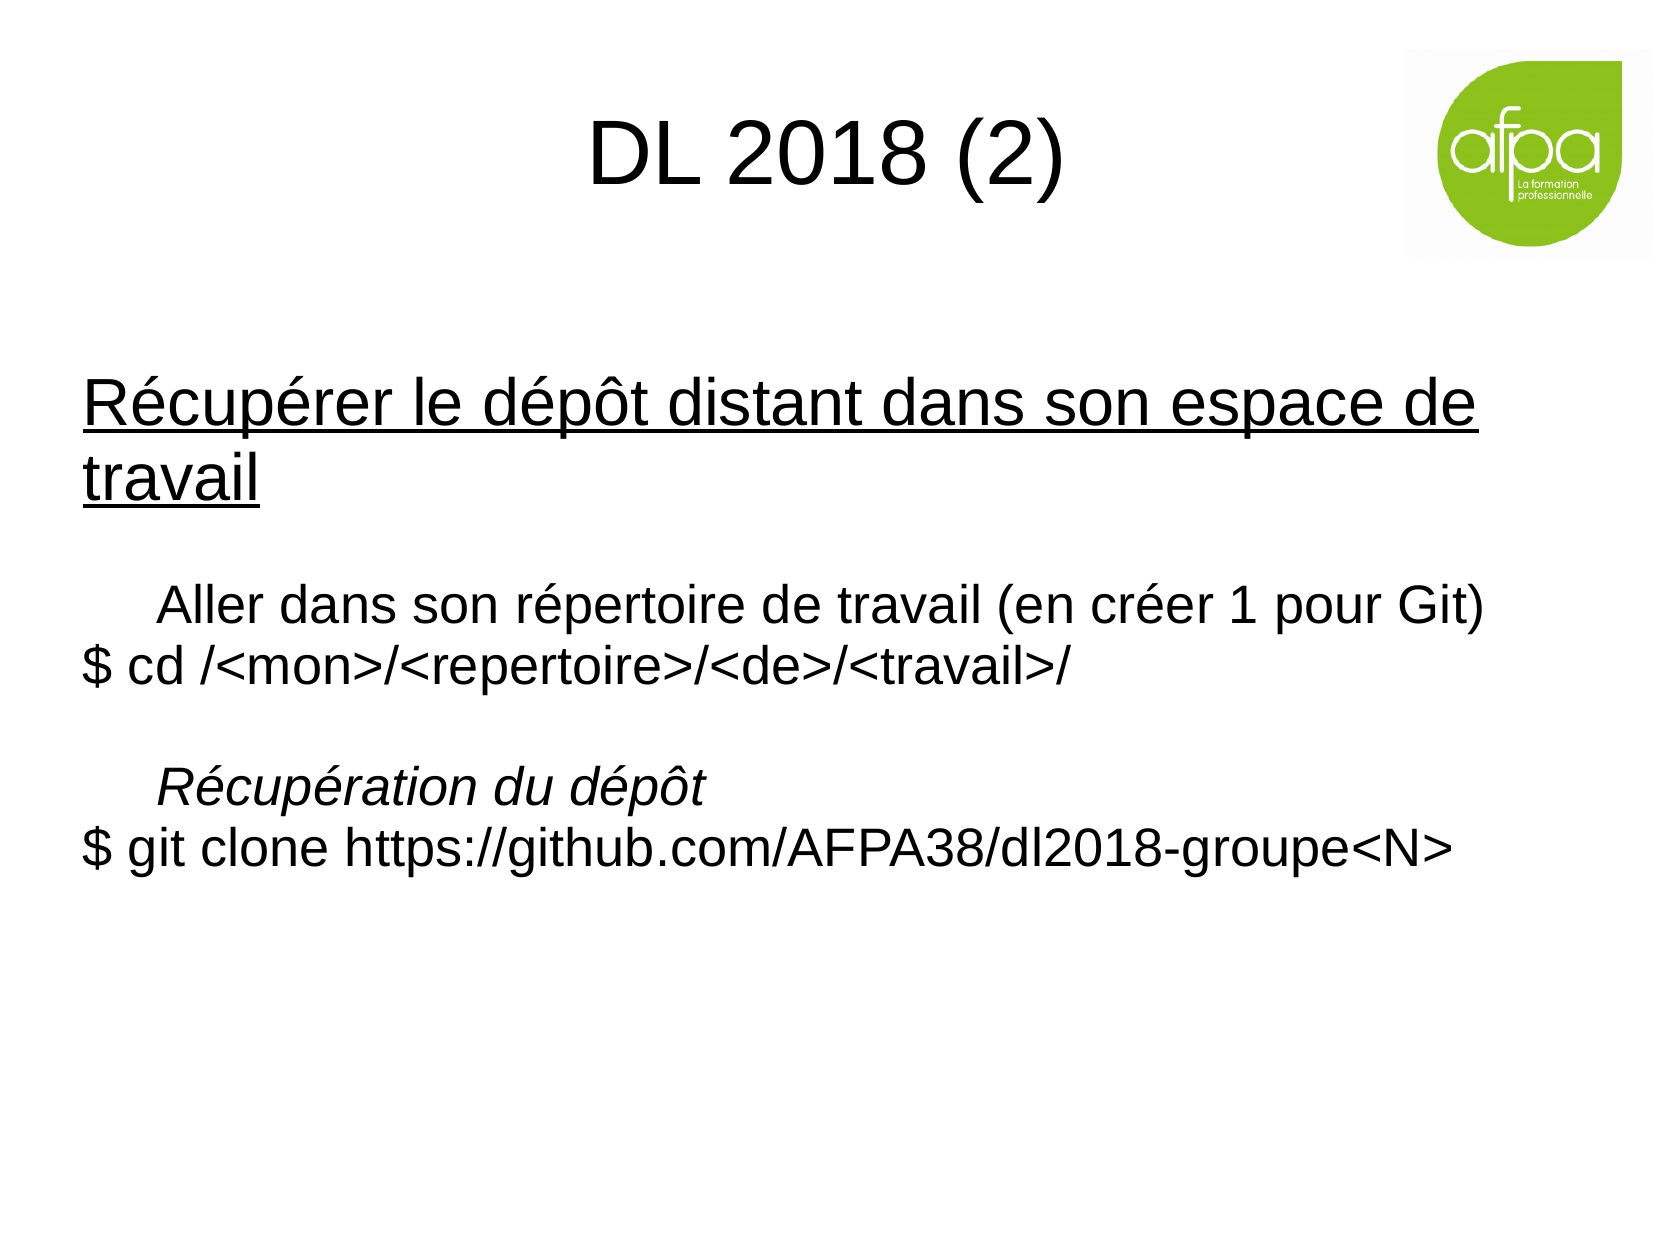

# DL 2018 (2)
Récupérer le dépôt distant dans son espace de travail
	Aller dans son répertoire de travail (en créer 1 pour Git)
$ cd /<mon>/<repertoire>/<de>/<travail>/
Récupération du dépôt
$ git clone https://github.com/AFPA38/dl2018-groupe<N>